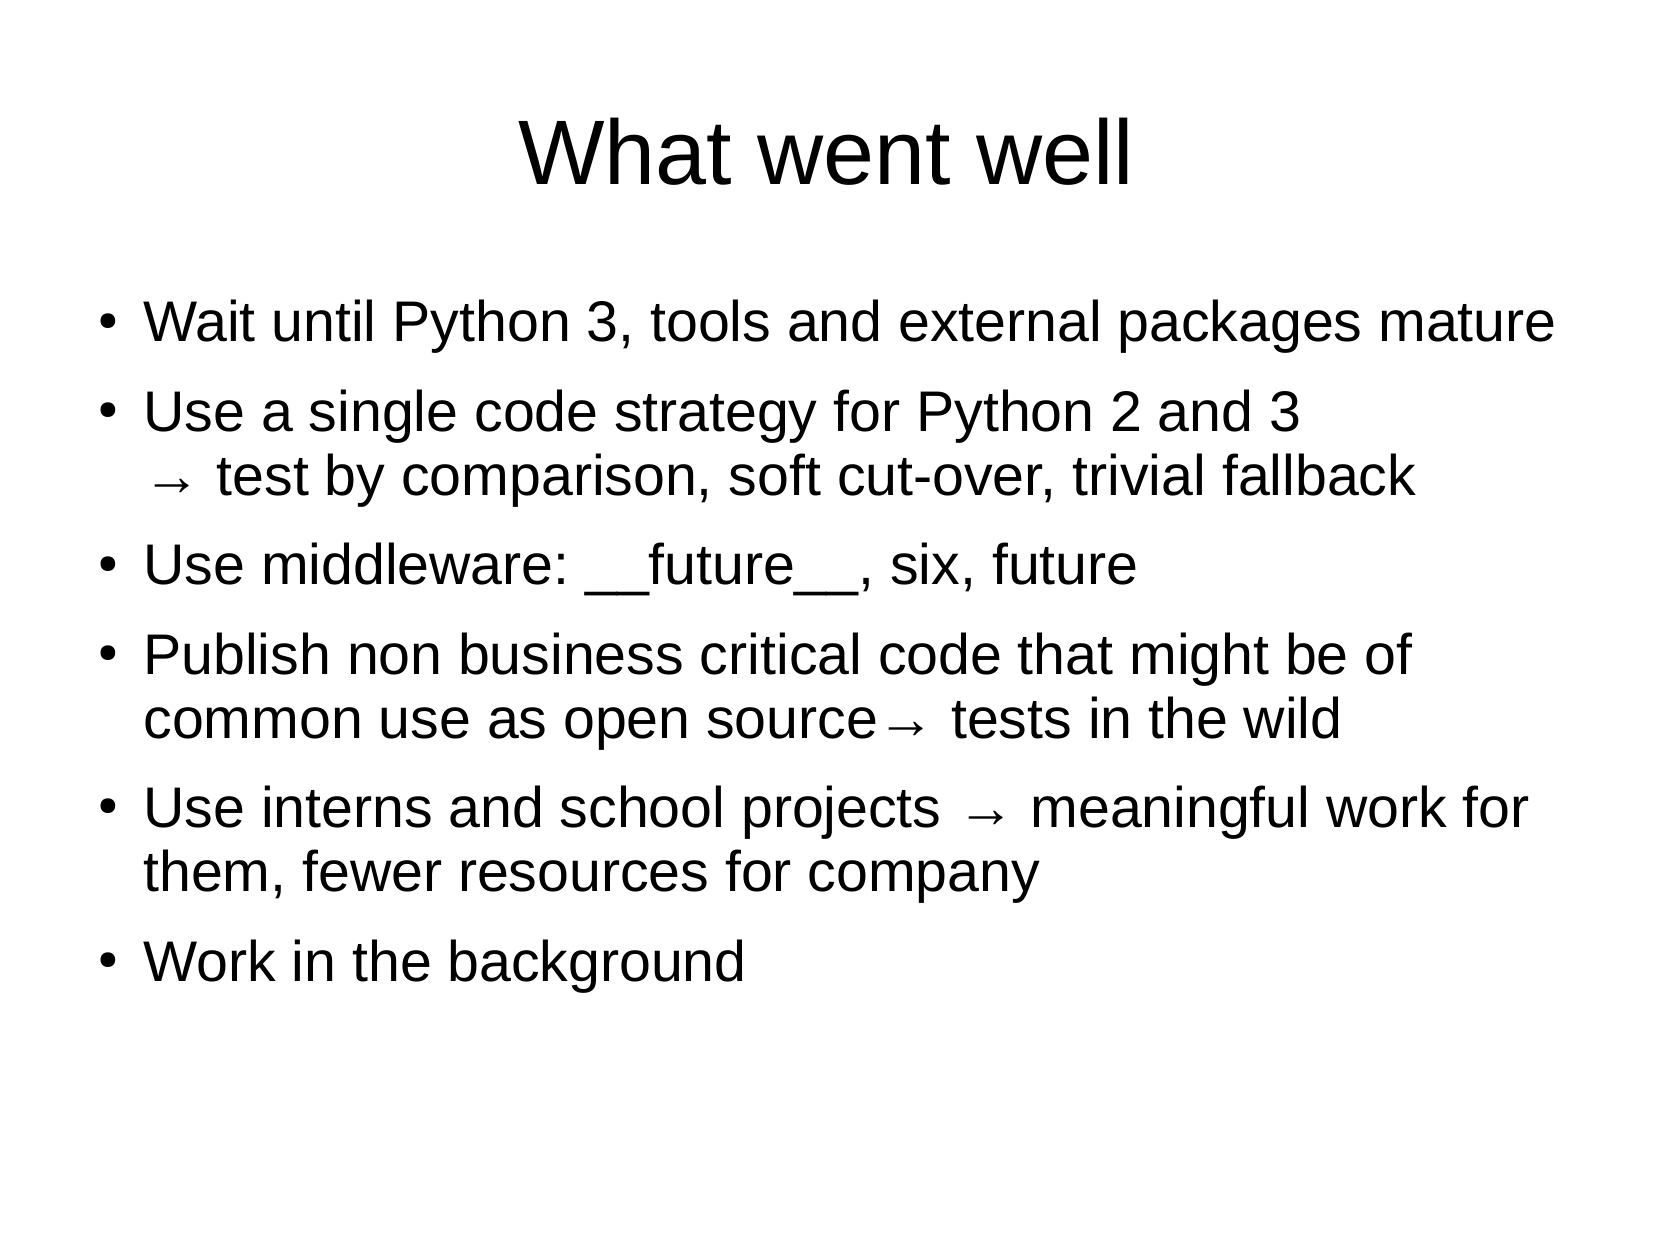

# What went well
Wait until Python 3, tools and external packages mature
Use a single code strategy for Python 2 and 3
→ test by comparison, soft cut-over, trivial fallback
Use middleware: __future__, six, future
Publish non business critical code that might be of common use as open source→ tests in the wild
Use interns and school projects → meaningful work for them, fewer resources for company
Work in the background